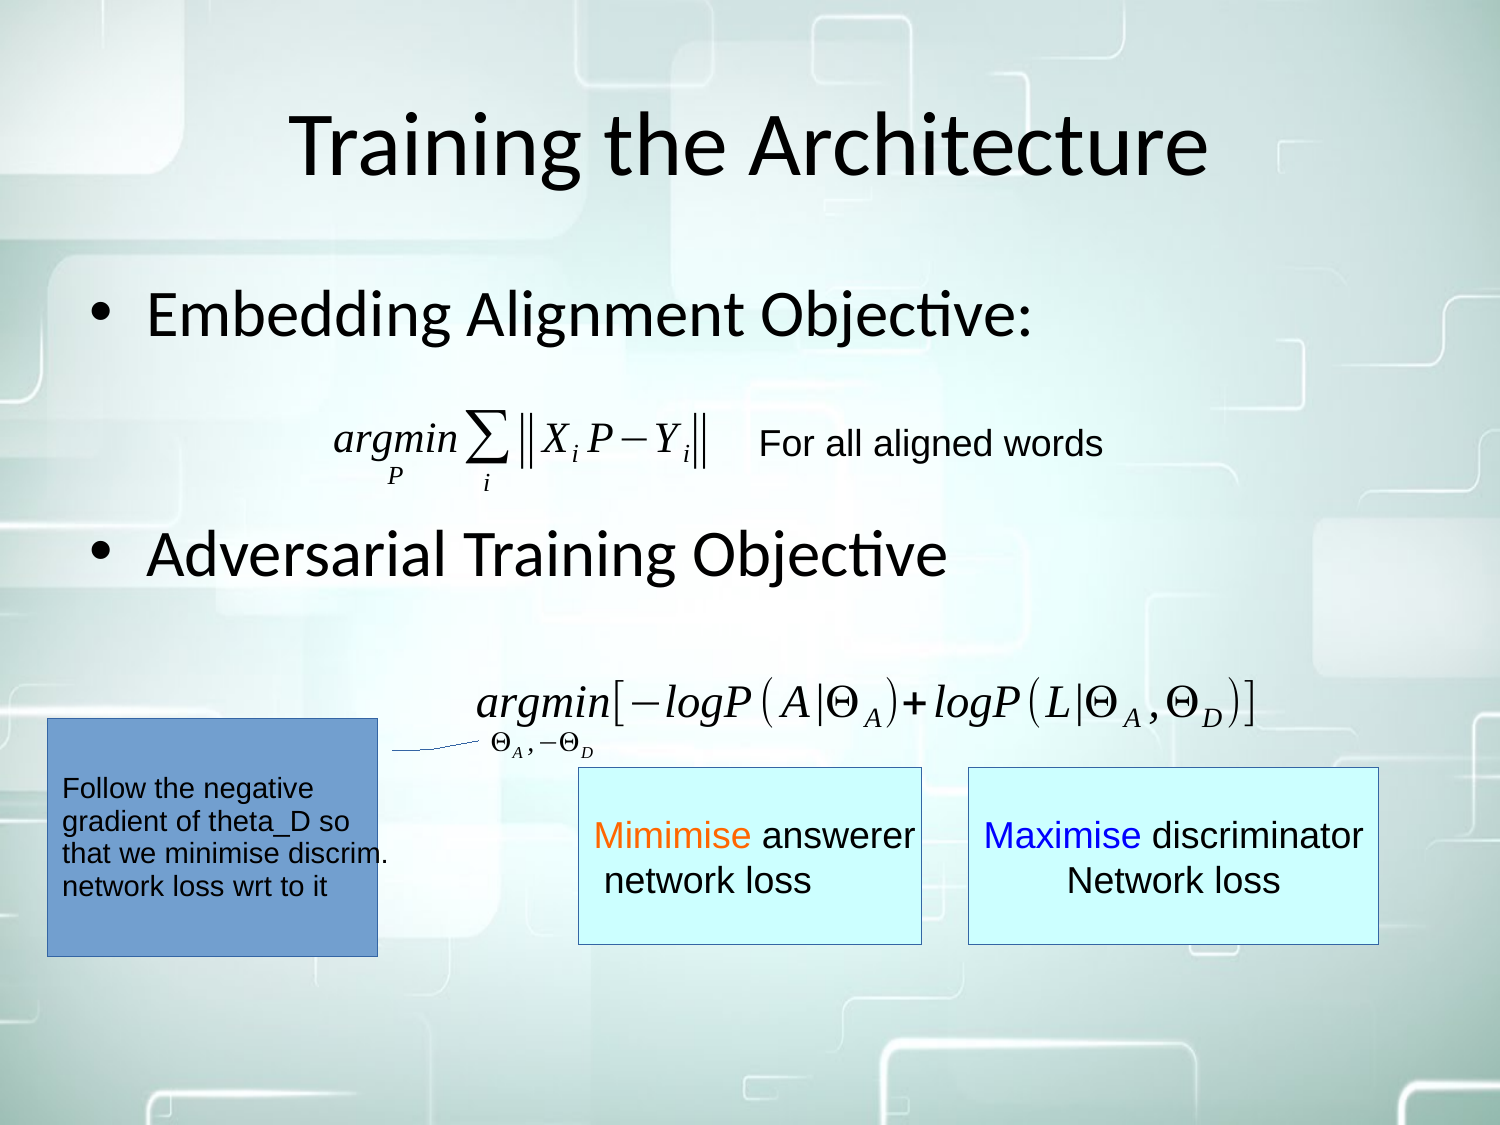

Training the Architecture
Embedding Alignment Objective:
Adversarial Training Objective
For all aligned words
Follow the negative
gradient of theta_D so
that we minimise discrim.
network loss wrt to it
Mimimise answerer
 network loss
Maximise discriminator
Network loss